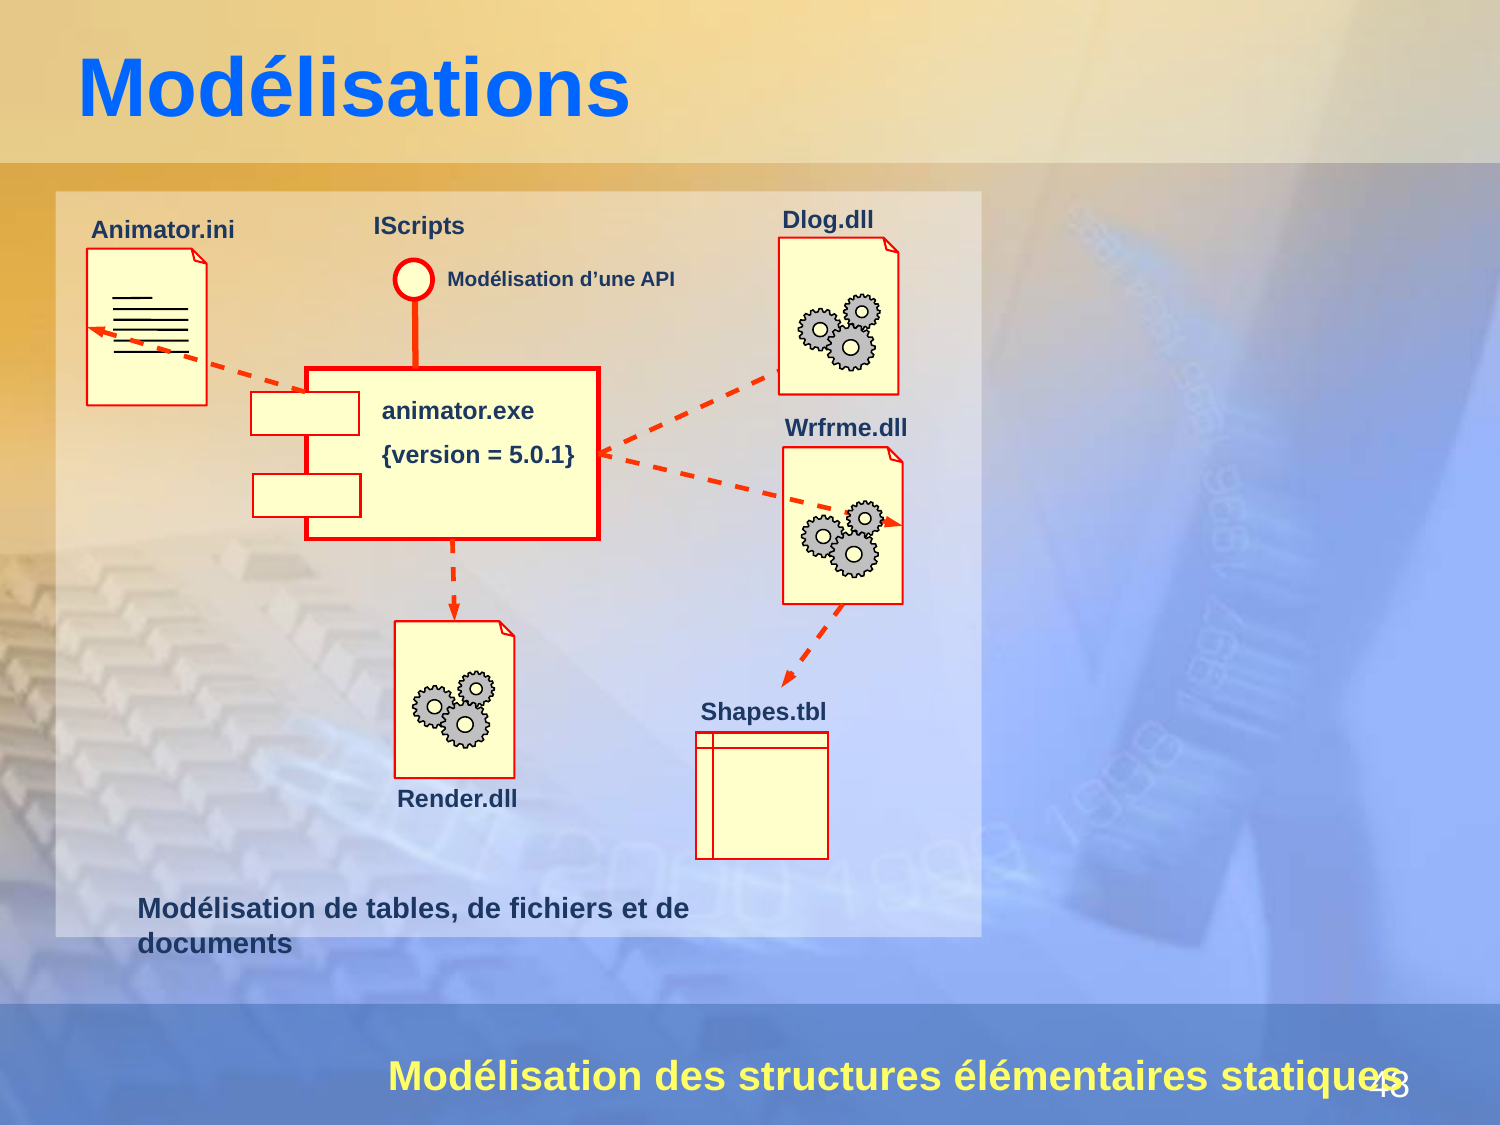

# Modélisations
Dlog.dll
IScripts
Animator.ini
Modélisation d’une API
animator.exe
{version = 5.0.1}
Wrfrme.dll
Shapes.tbl
Render.dll
Modélisation de tables, de fichiers et de documents
Modélisation des structures élémentaires statiques